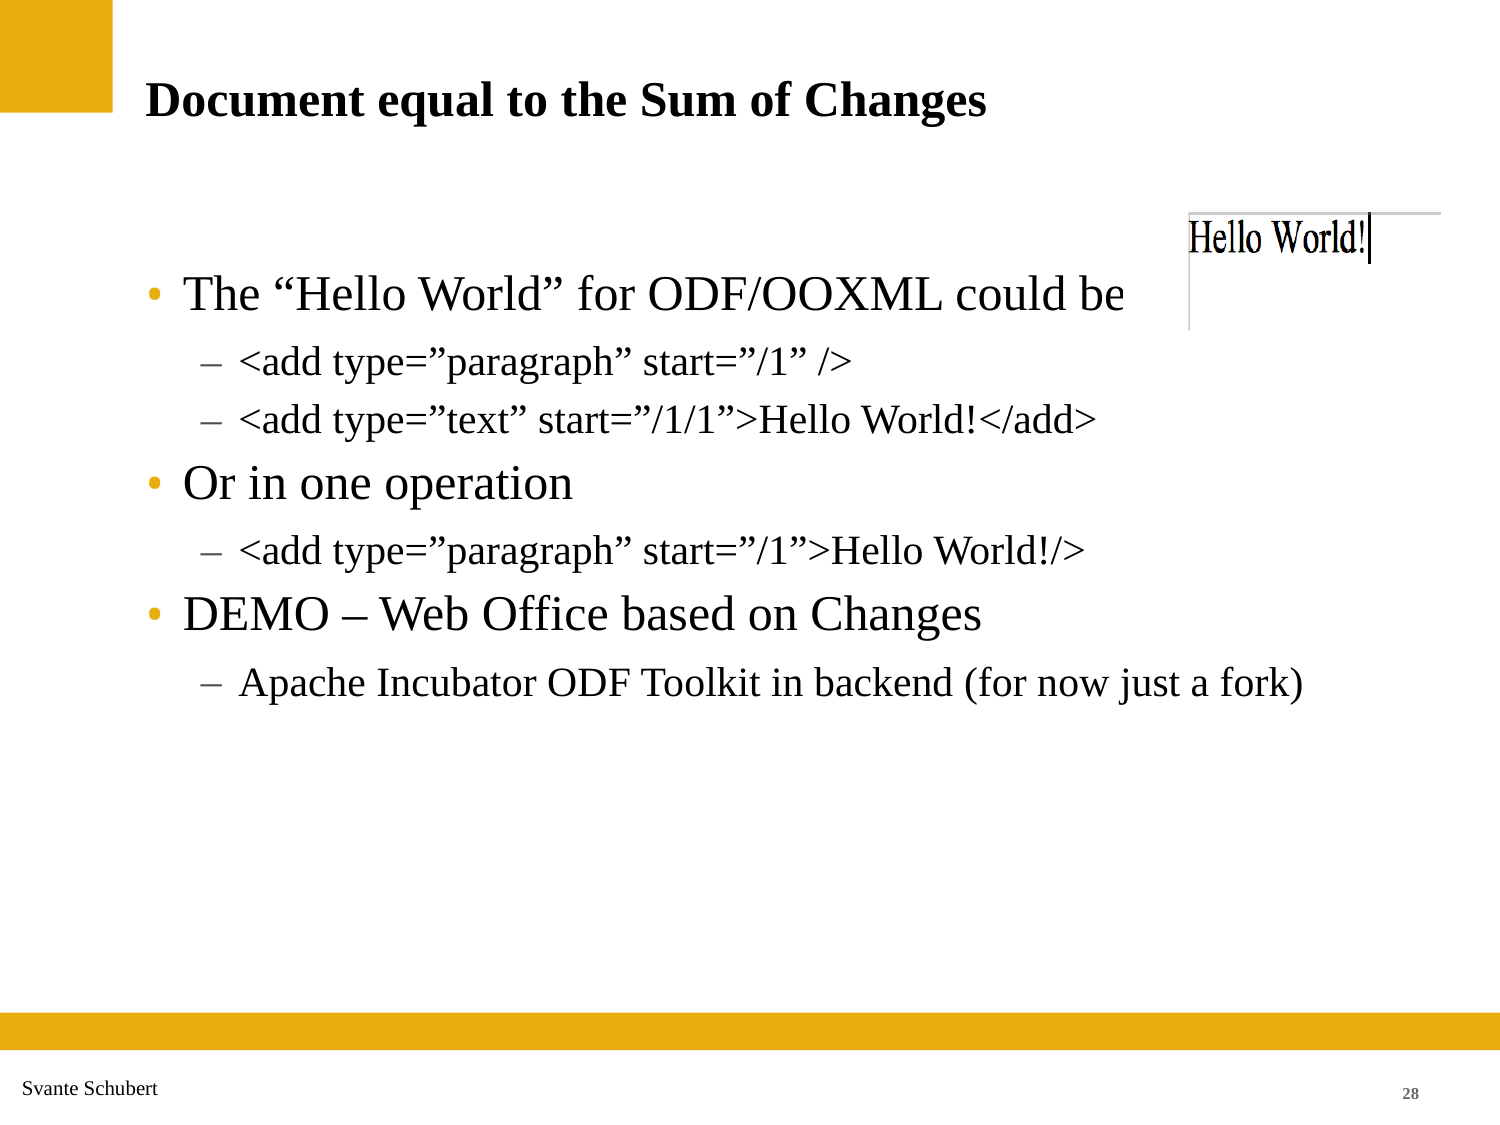

# Document equal to the Sum of Changes
The “Hello World” for ODF/OOXML could be
<add type=”paragraph” start=”/1” />
<add type=”text” start=”/1/1”>Hello World!</add>
Or in one operation
<add type=”paragraph” start=”/1”>Hello World!/>
DEMO – Web Office based on Changes
Apache Incubator ODF Toolkit in backend (for now just a fork)
Svante Schubert